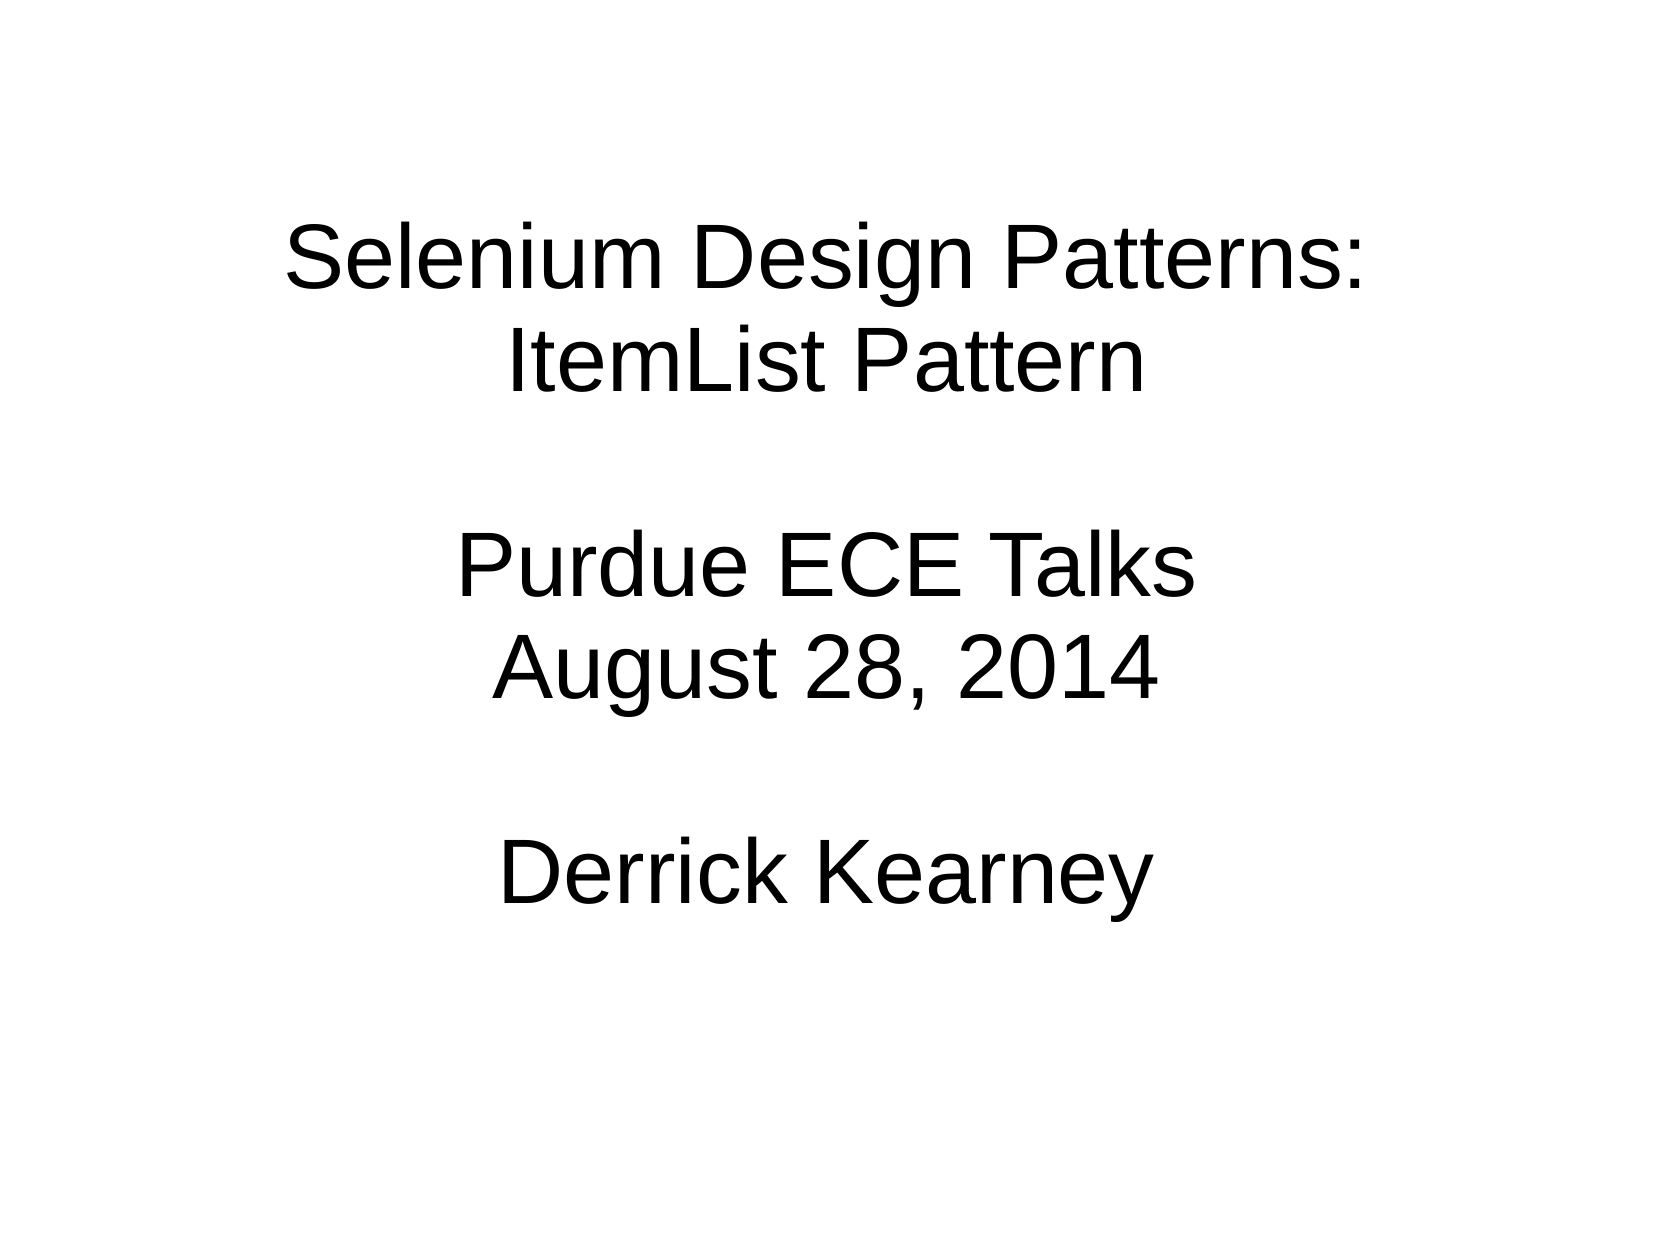

# Selenium Design Patterns: ItemList Pattern Purdue ECE Talks August 28, 2014 Derrick Kearney